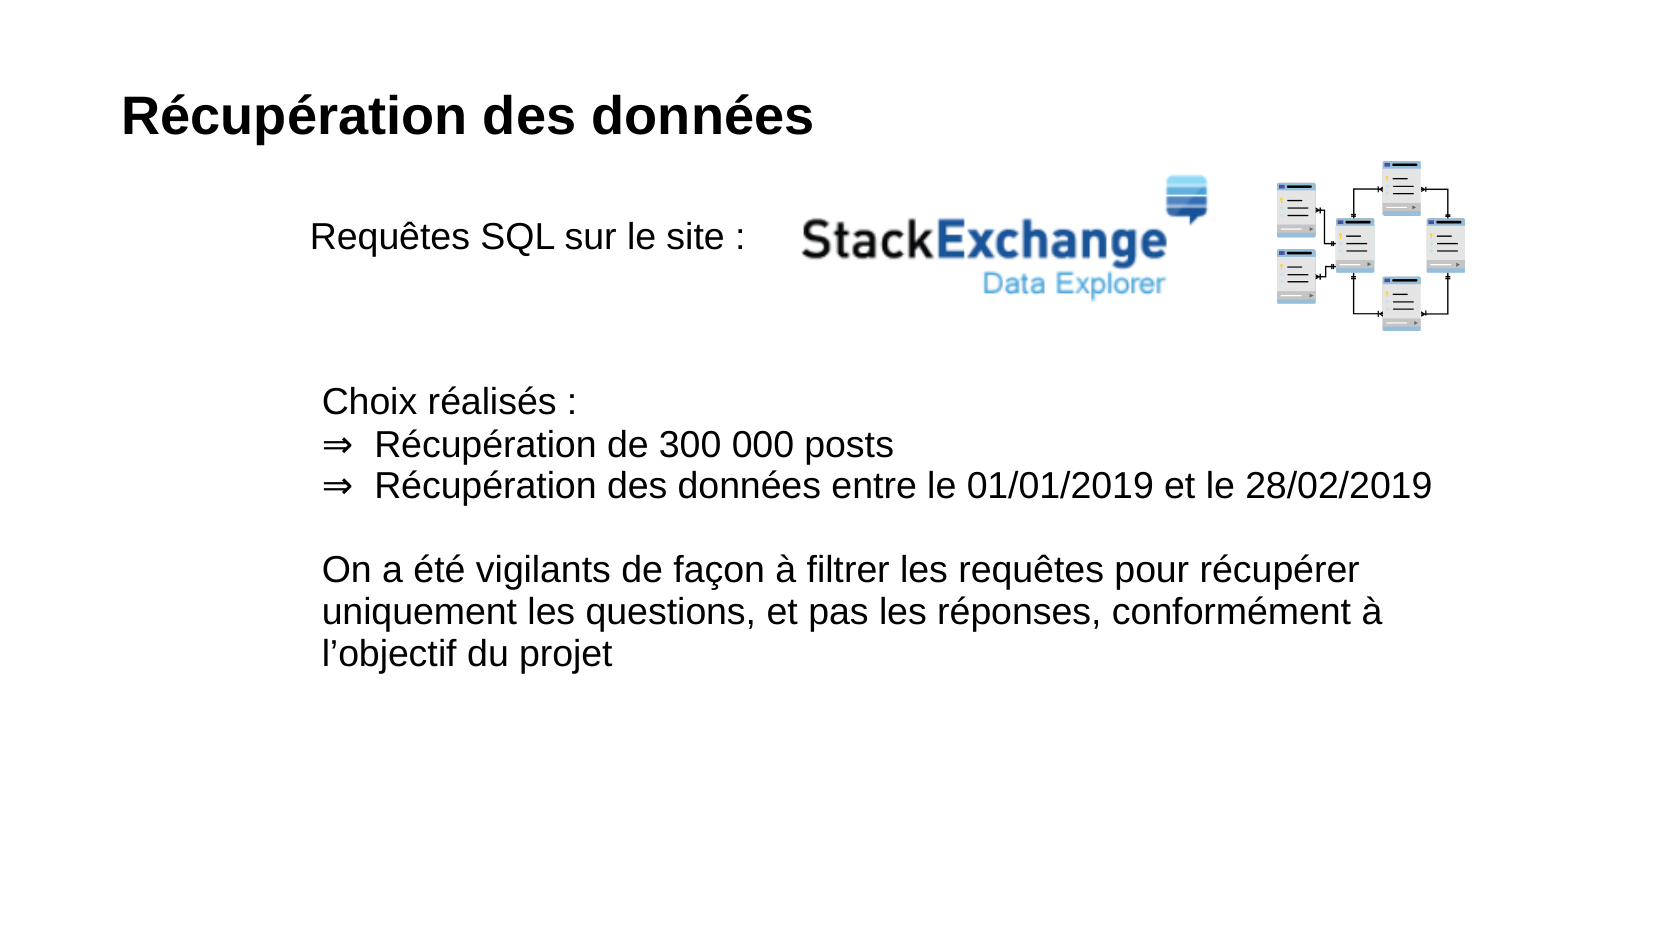

Récupération des données
Requêtes SQL sur le site :
Choix réalisés :
⇒ Récupération de 300 000 posts
⇒ Récupération des données entre le 01/01/2019 et le 28/02/2019
On a été vigilants de façon à filtrer les requêtes pour récupérer uniquement les questions, et pas les réponses, conformément à l’objectif du projet